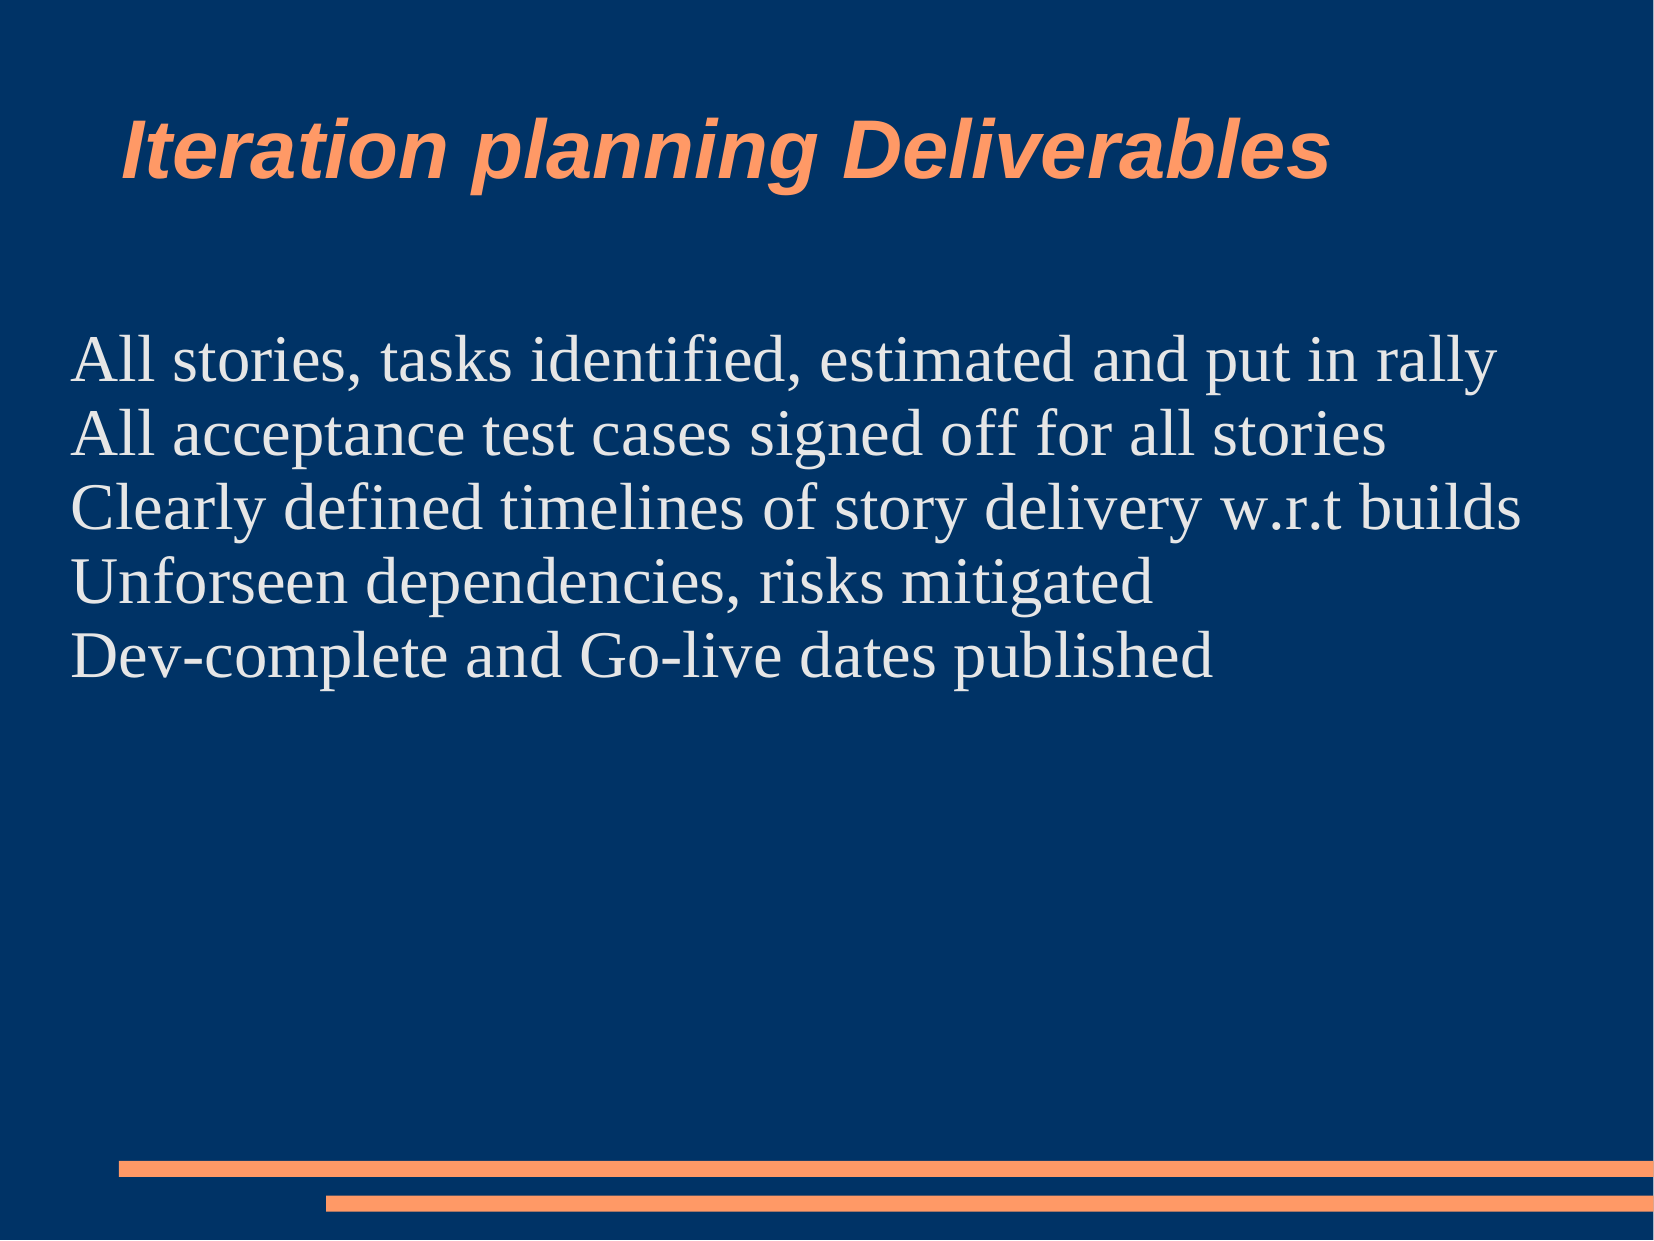

# Iteration planning Deliverables
All stories, tasks identified, estimated and put in rally
All acceptance test cases signed off for all stories
Clearly defined timelines of story delivery w.r.t builds
Unforseen dependencies, risks mitigated
Dev-complete and Go-live dates published